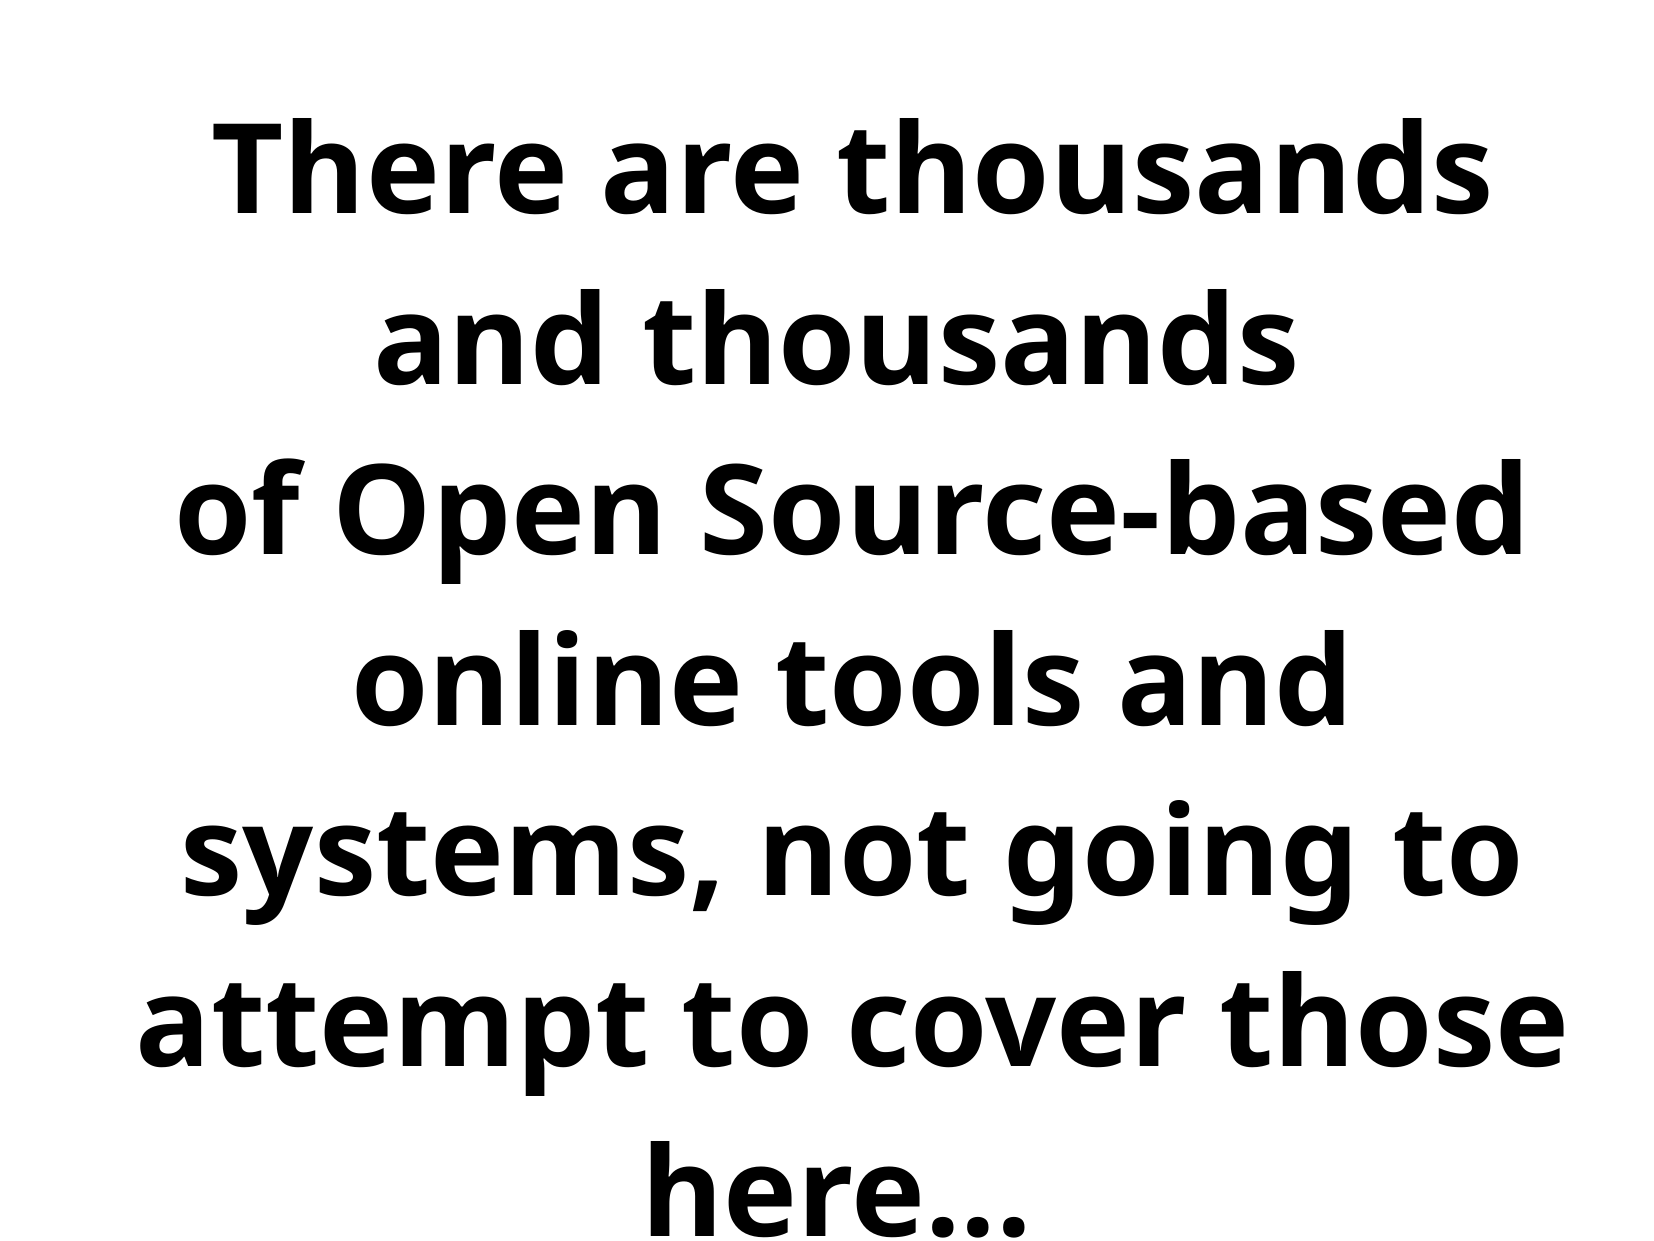

There are thousands and thousands
of Open Source-based online tools and systems, not going to attempt to cover those here...